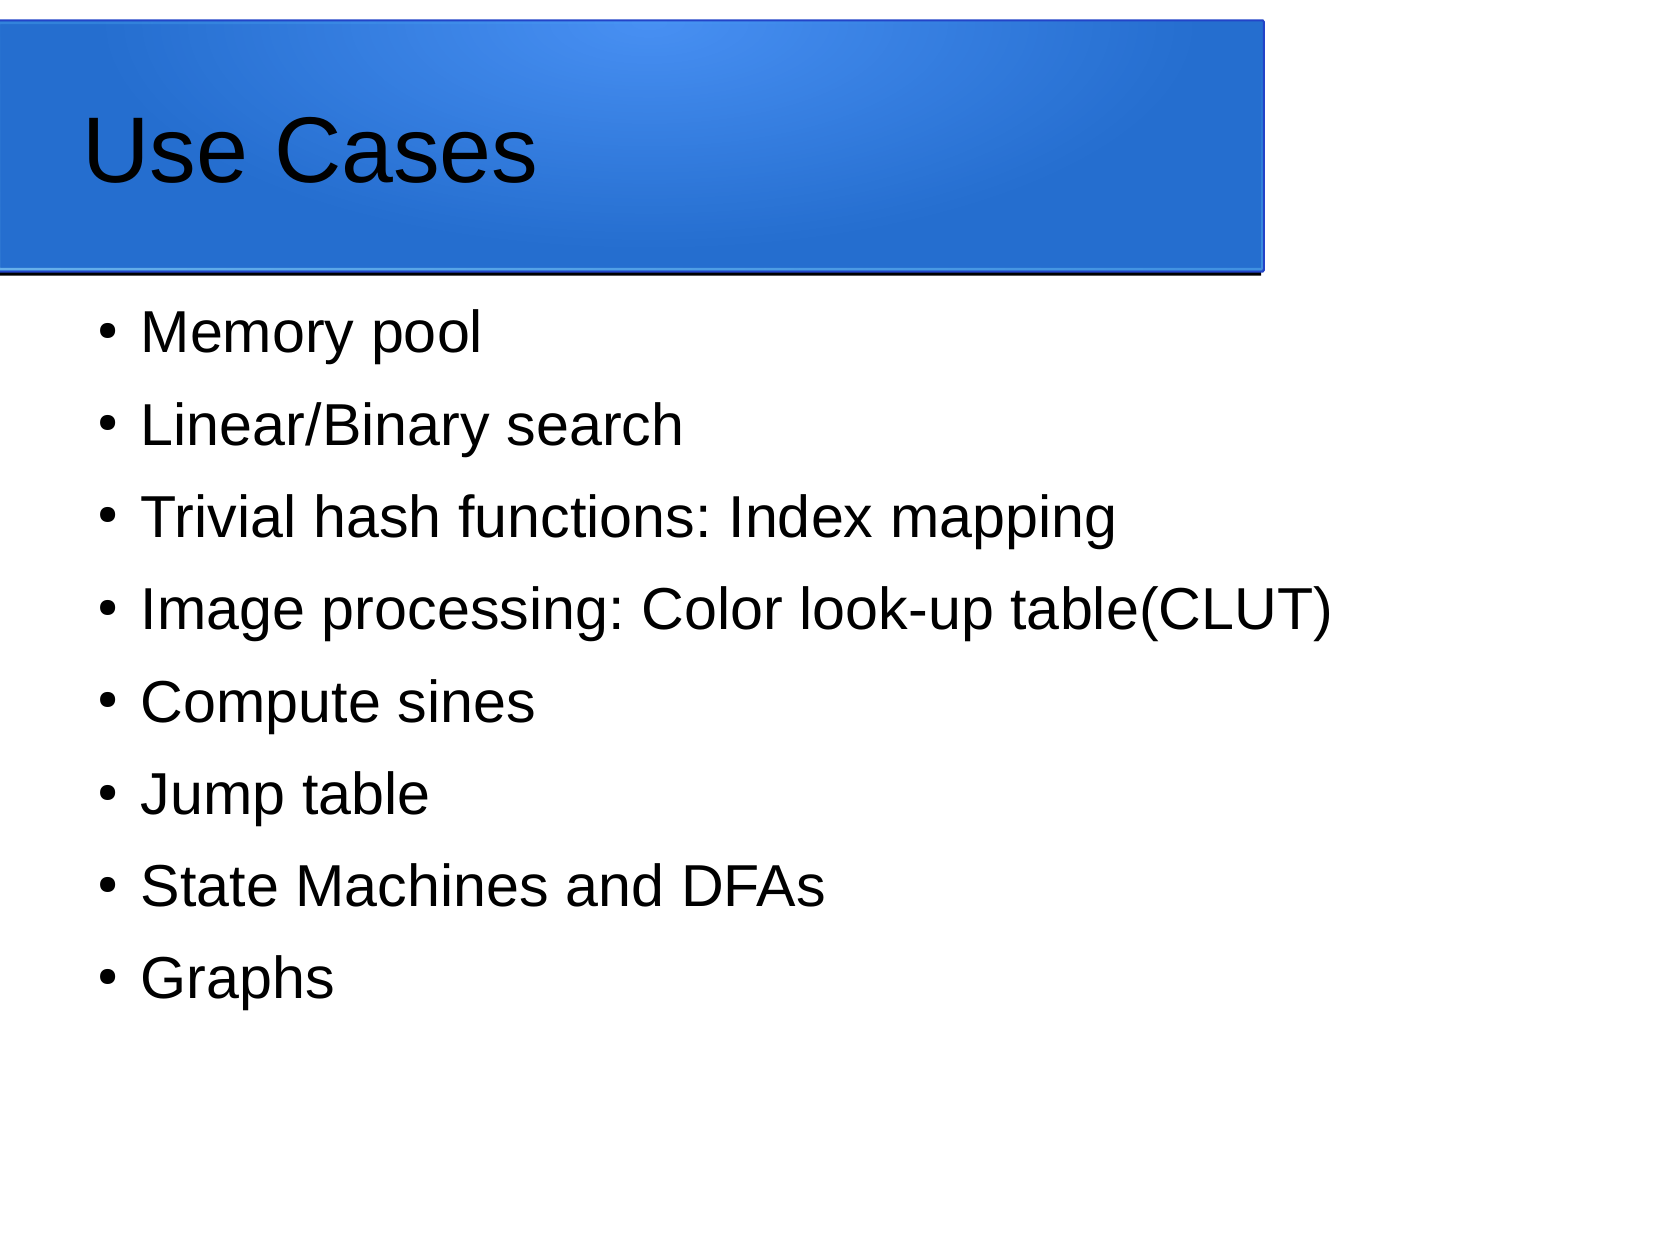

# Use Cases
Memory pool
Linear/Binary search
Trivial hash functions: Index mapping
Image processing: Color look-up table(CLUT)
Compute sines
Jump table
State Machines and DFAs
Graphs